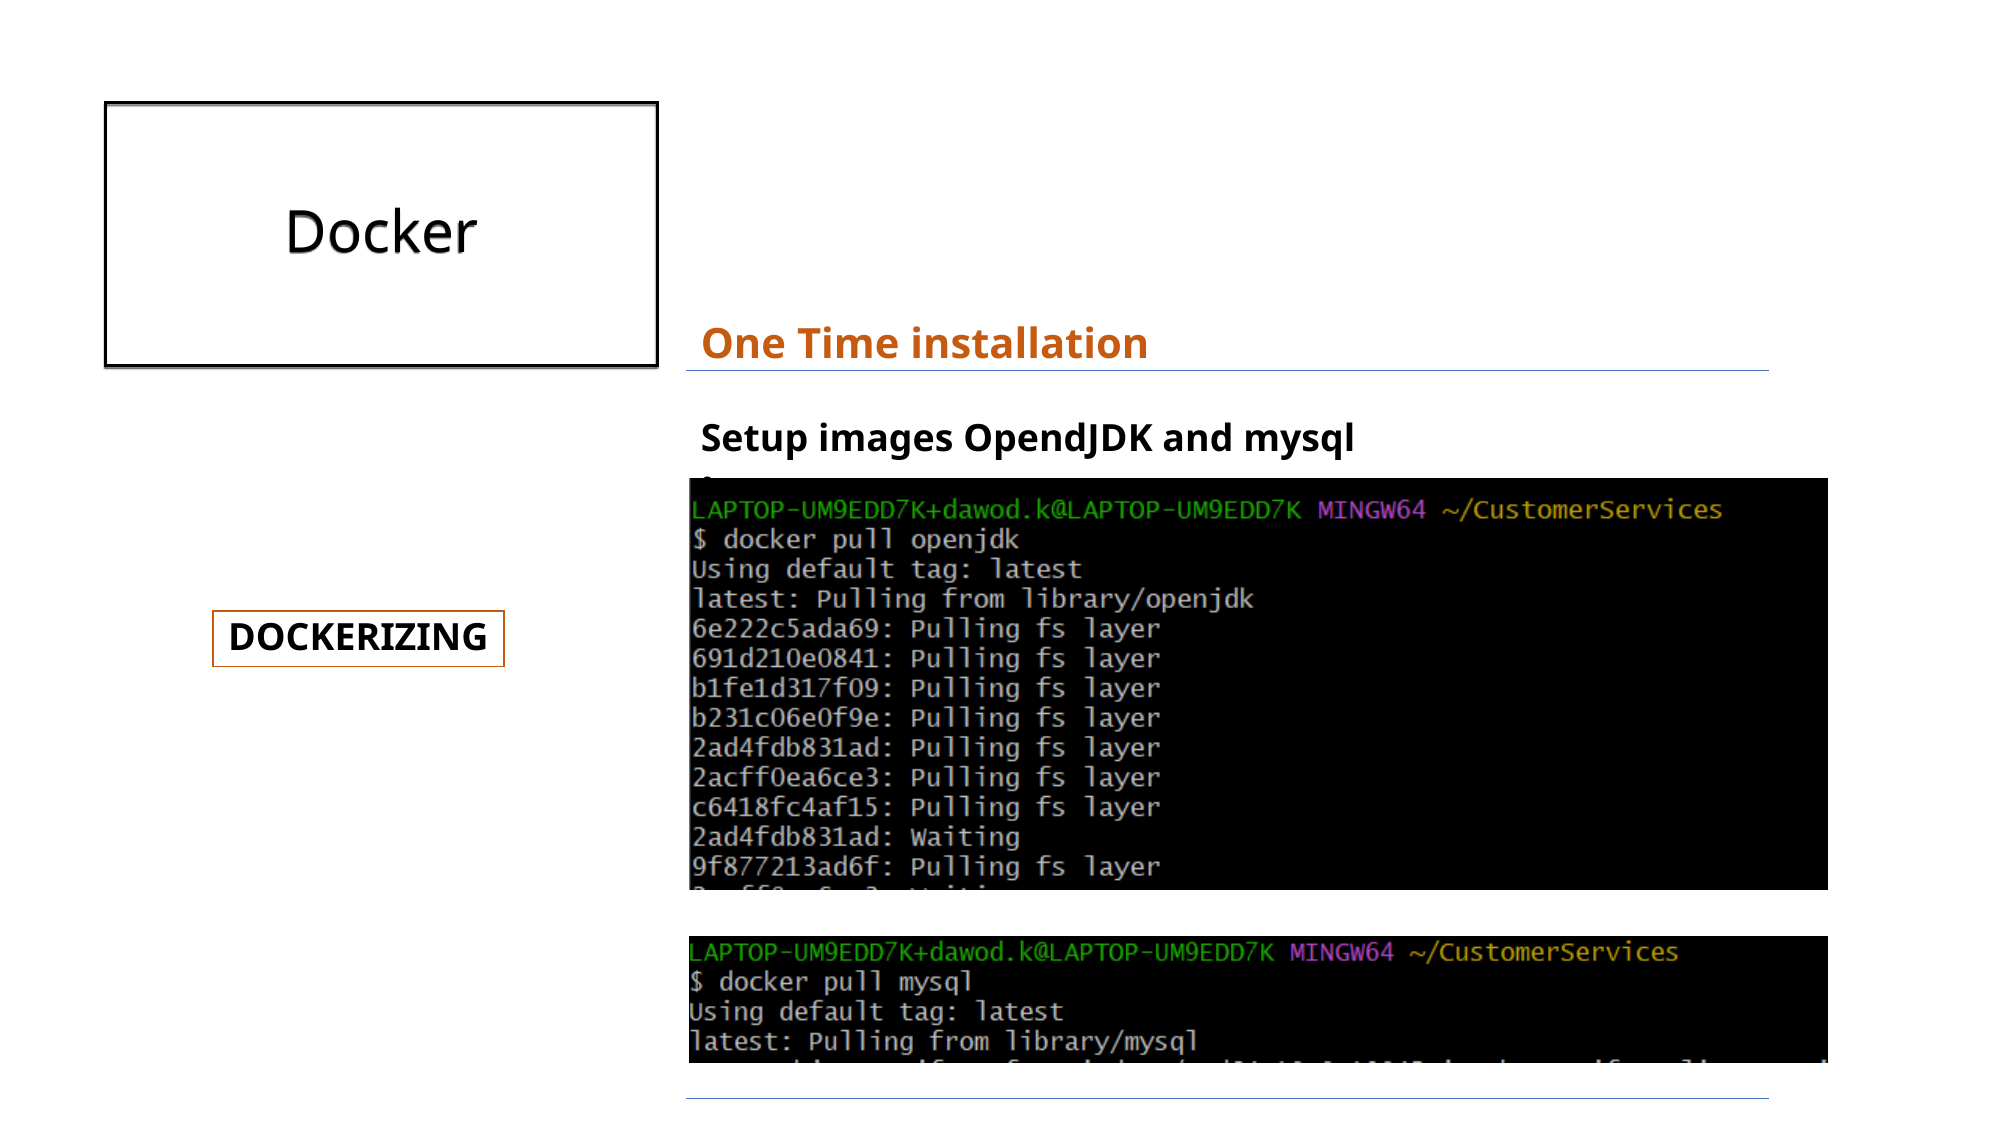

# Docker
One Time installation
Setup images OpendJDK and mysql
DOCKERIZING